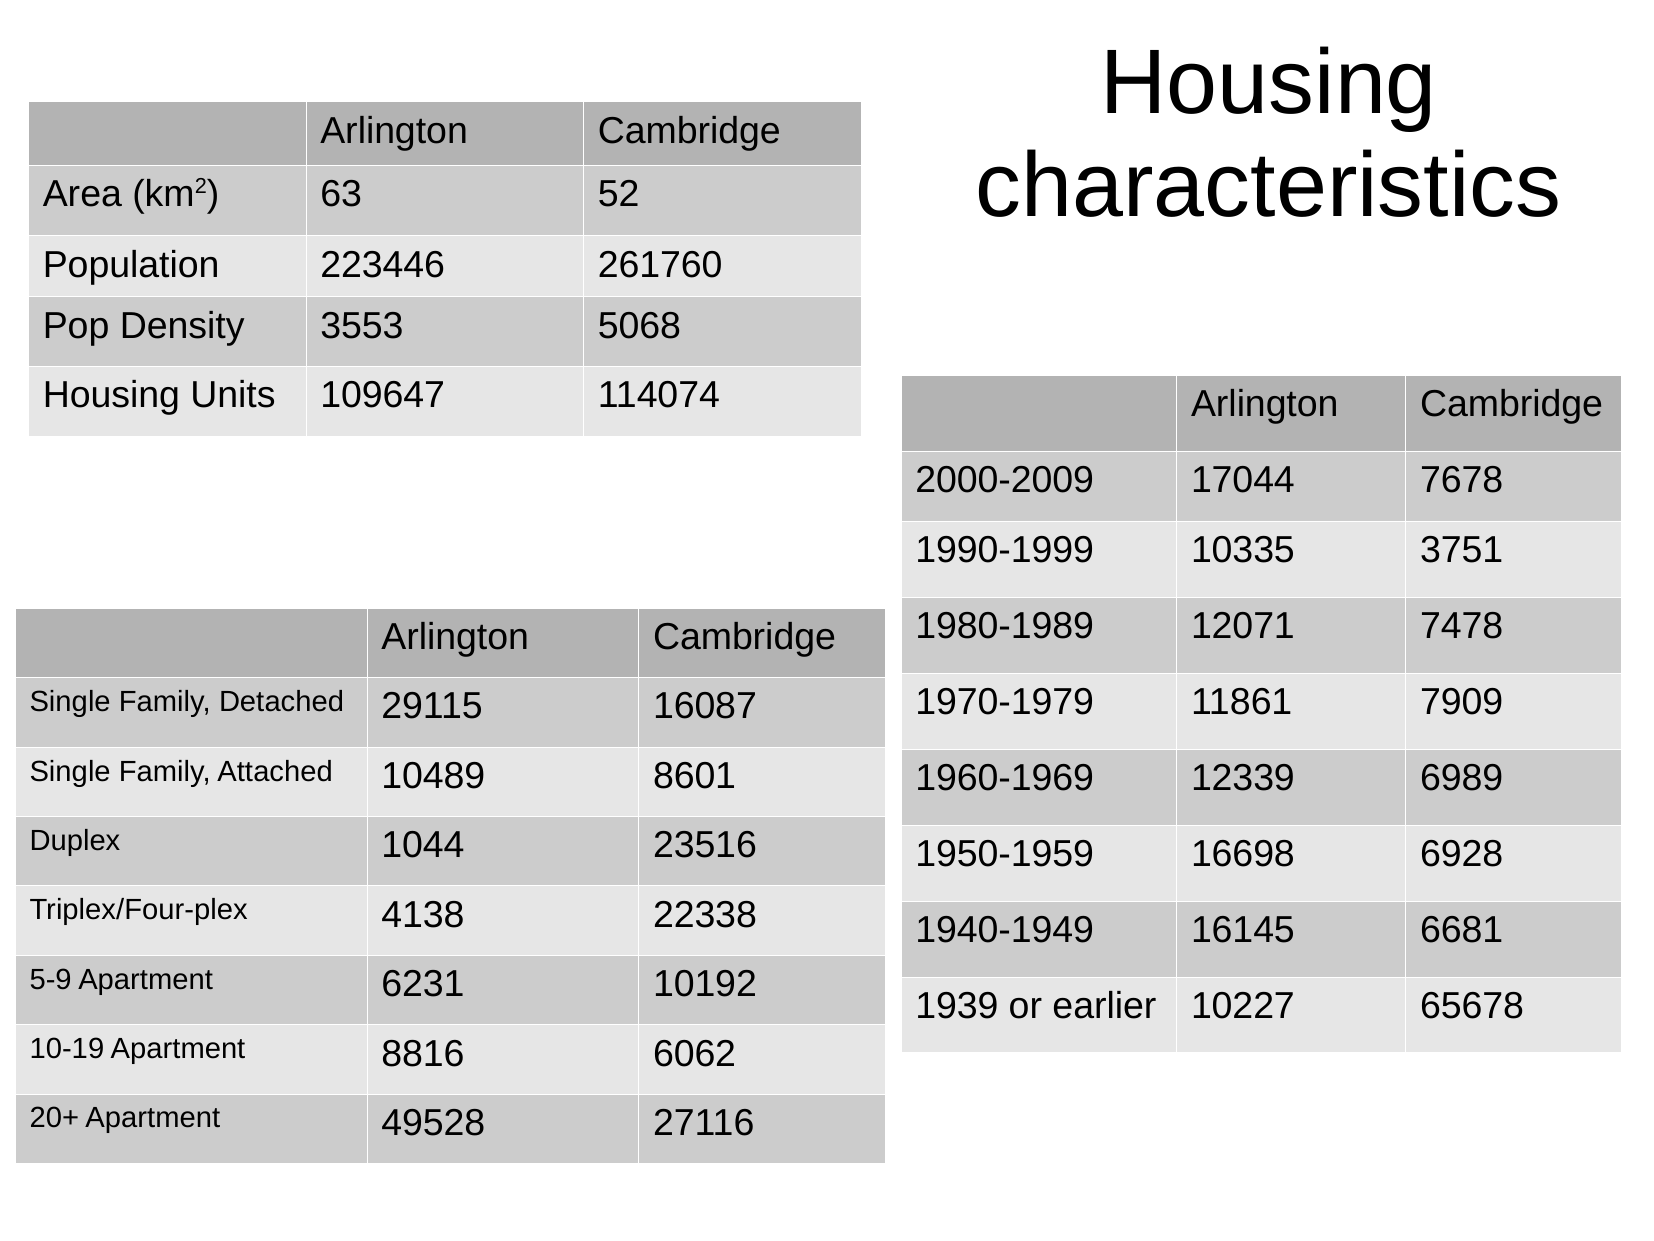

# Housing characteristics
| | Arlington | Cambridge |
| --- | --- | --- |
| Area (km2) | 63 | 52 |
| Population | 223446 | 261760 |
| Pop Density | 3553 | 5068 |
| Housing Units | 109647 | 114074 |
| | Arlington | Cambridge |
| --- | --- | --- |
| 2000-2009 | 17044 | 7678 |
| 1990-1999 | 10335 | 3751 |
| 1980-1989 | 12071 | 7478 |
| 1970-1979 | 11861 | 7909 |
| 1960-1969 | 12339 | 6989 |
| 1950-1959 | 16698 | 6928 |
| 1940-1949 | 16145 | 6681 |
| 1939 or earlier | 10227 | 65678 |
| | Arlington | Cambridge |
| --- | --- | --- |
| Single Family, Detached | 29115 | 16087 |
| Single Family, Attached | 10489 | 8601 |
| Duplex | 1044 | 23516 |
| Triplex/Four-plex | 4138 | 22338 |
| 5-9 Apartment | 6231 | 10192 |
| 10-19 Apartment | 8816 | 6062 |
| 20+ Apartment | 49528 | 27116 |